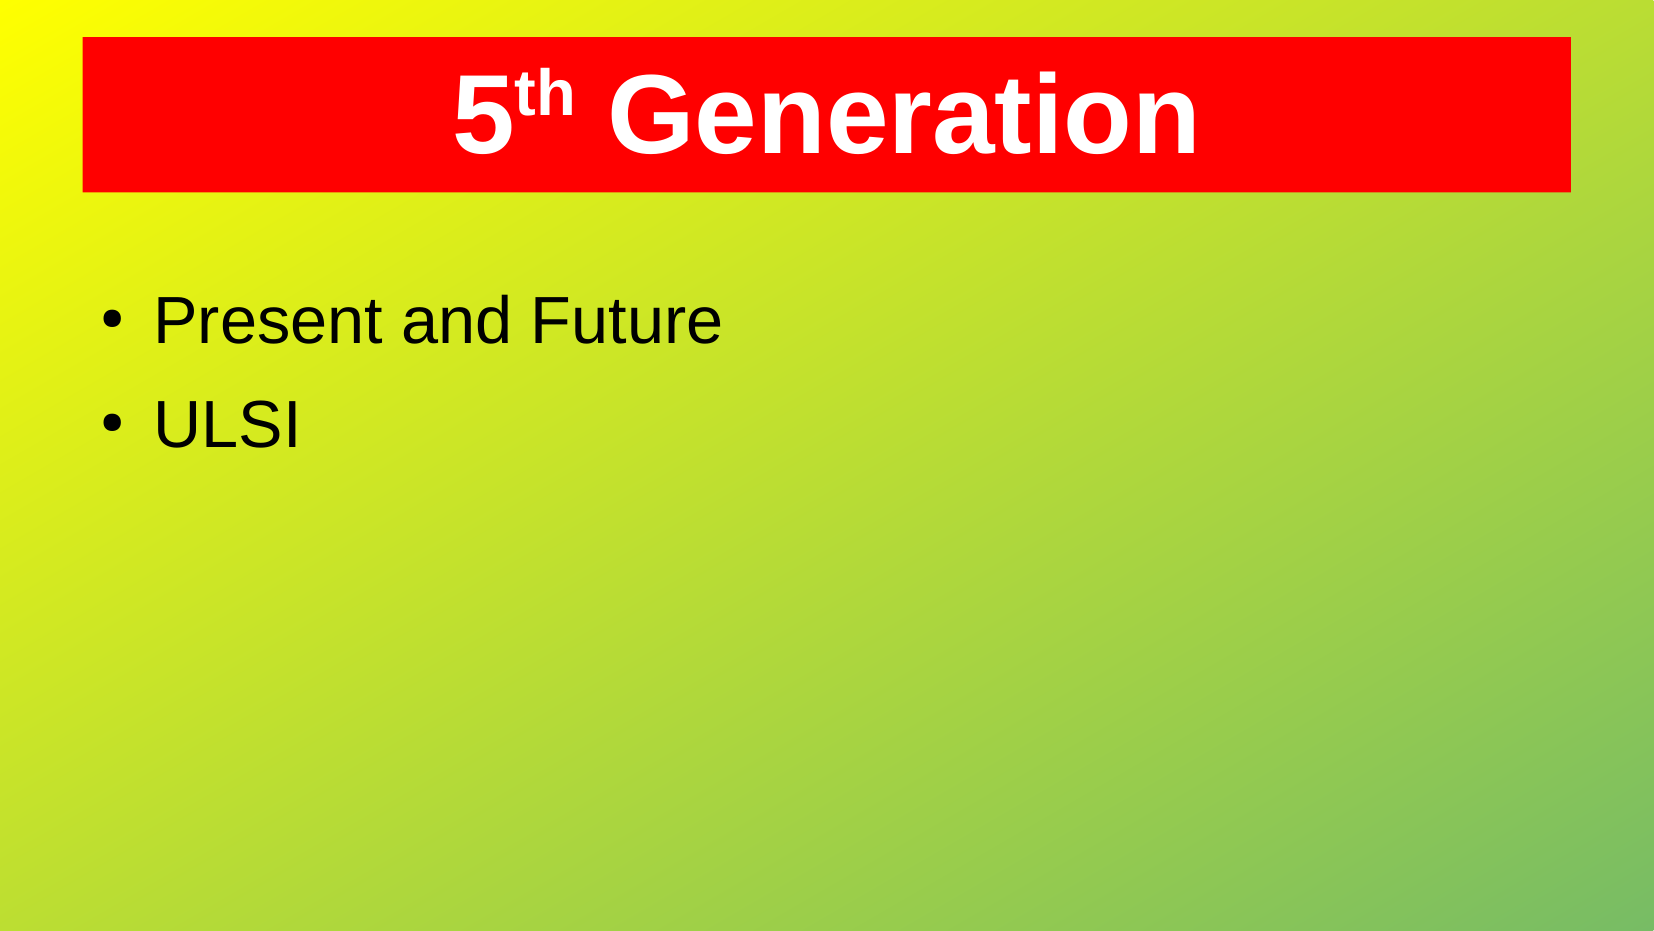

# 5th Generation
Present and Future
ULSI